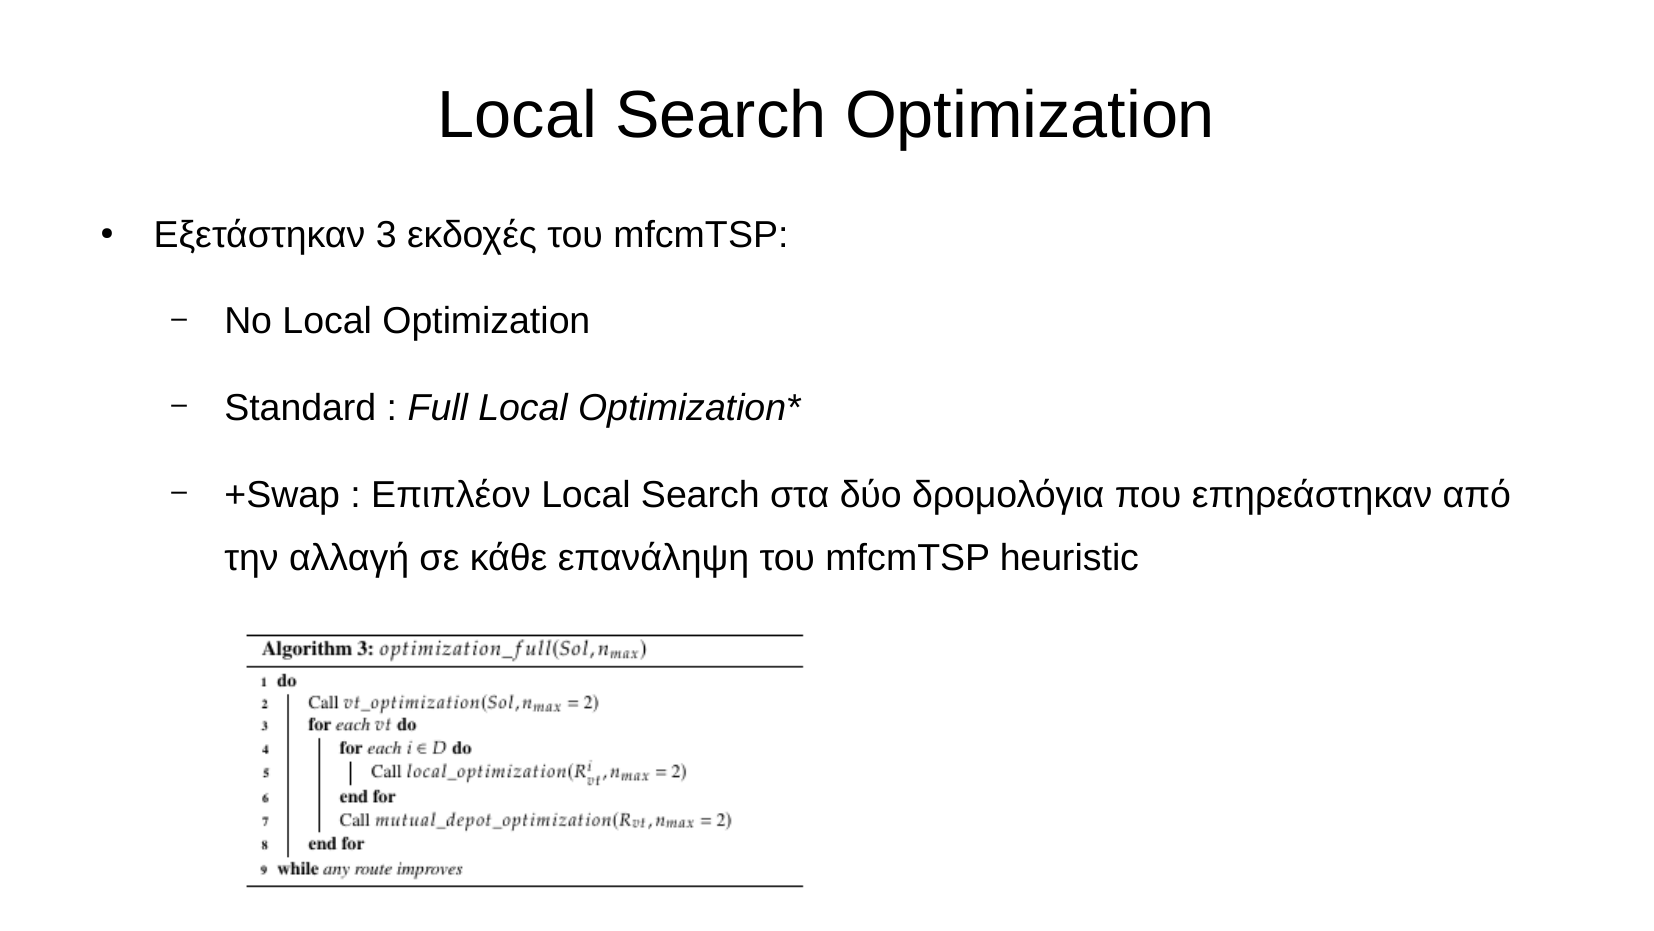

# Local Search Optimization
Εξετάστηκαν 3 εκδοχές του mfcmTSP:
No Local Optimization
Standard : Full Local Optimization*
+Swap : Επιπλέον Local Search στα δύο δρομολόγια που επηρεάστηκαν από την αλλαγή σε κάθε επανάληψη του mfcmTSP heuristic